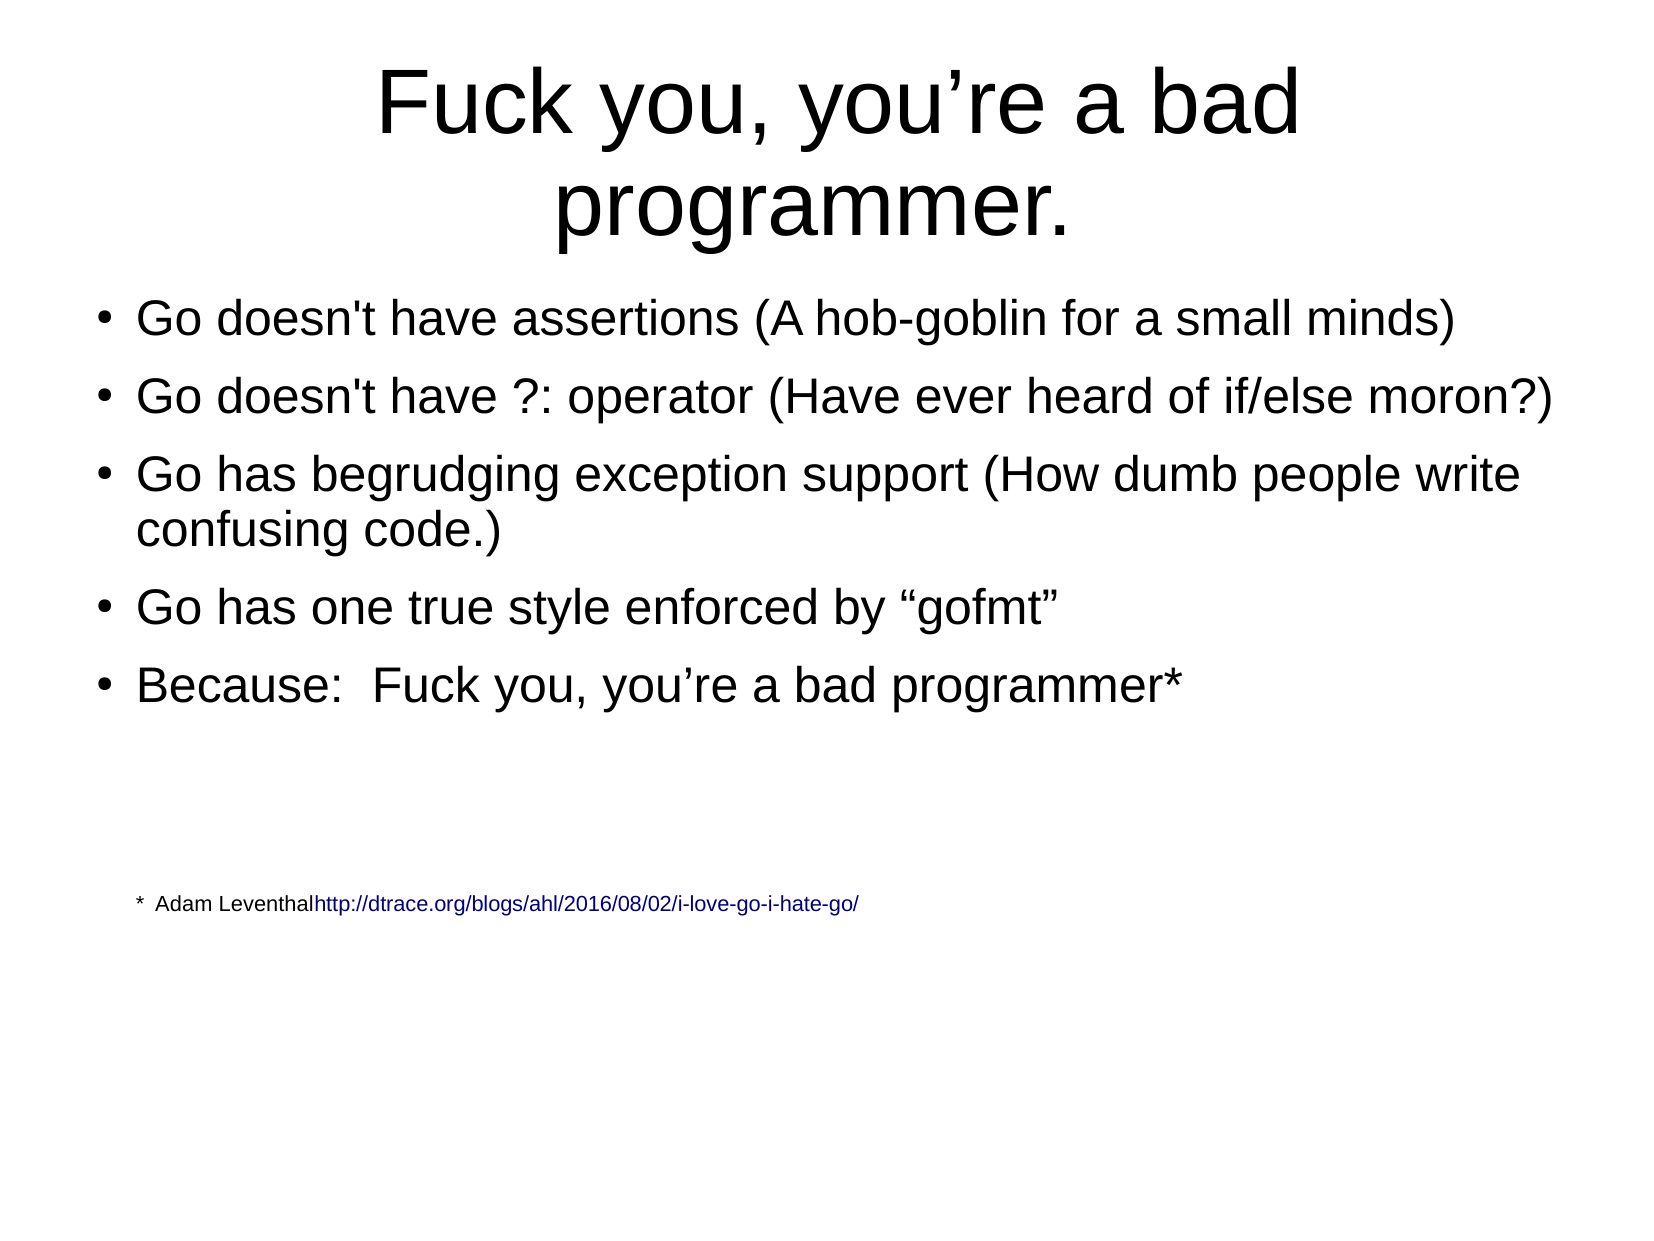

# Fuck you, you’re a bad programmer.
Go doesn't have assertions (A hob-goblin for a small minds)
Go doesn't have ?: operator (Have ever heard of if/else moron?)
Go has begrudging exception support (How dumb people write confusing code.)
Go has one true style enforced by “gofmt”
Because: Fuck you, you’re a bad programmer*
* Adam Leventhalhttp://dtrace.org/blogs/ahl/2016/08/02/i-love-go-i-hate-go/